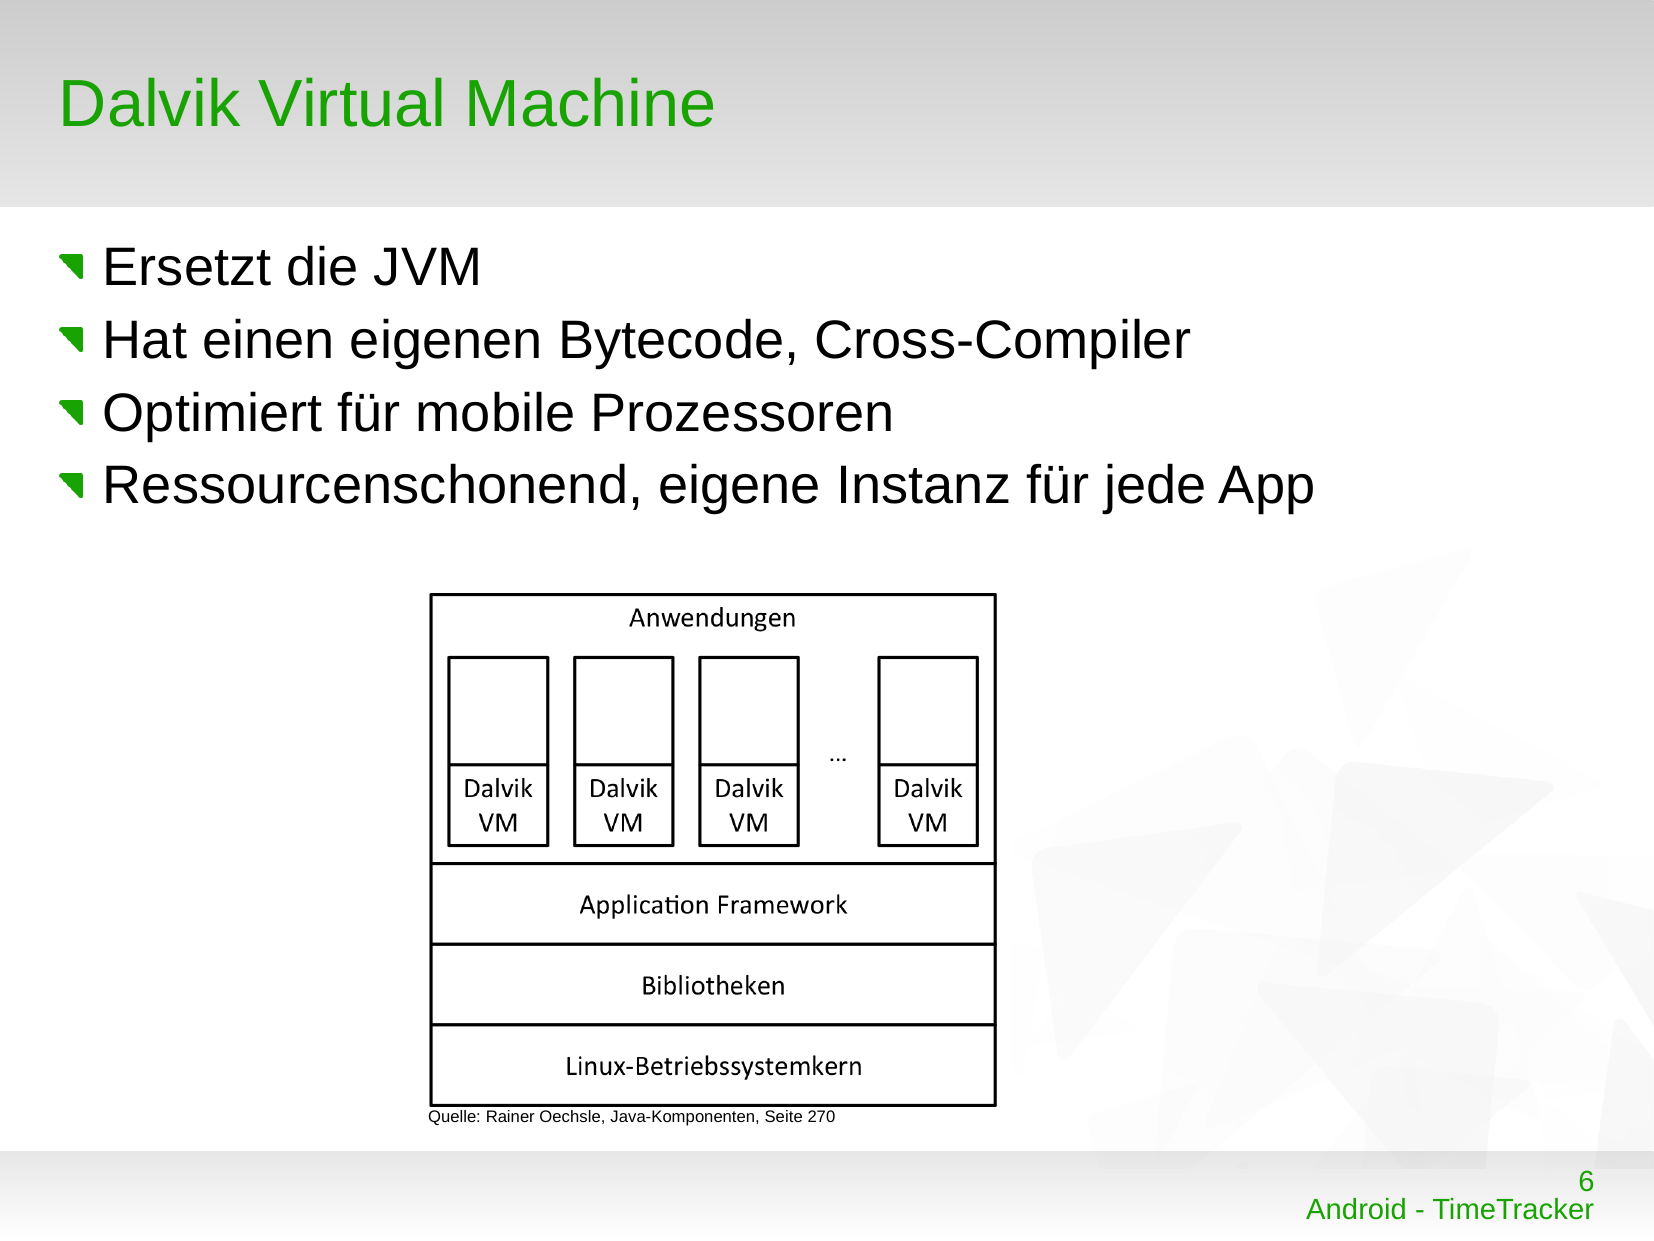

# Dalvik Virtual Machine
Ersetzt die JVM
Hat einen eigenen Bytecode, Cross-Compiler
Optimiert für mobile Prozessoren
Ressourcenschonend, eigene Instanz für jede App
Quelle: Rainer Oechsle, Java-Komponenten, Seite 270
6
Android - TimeTracker